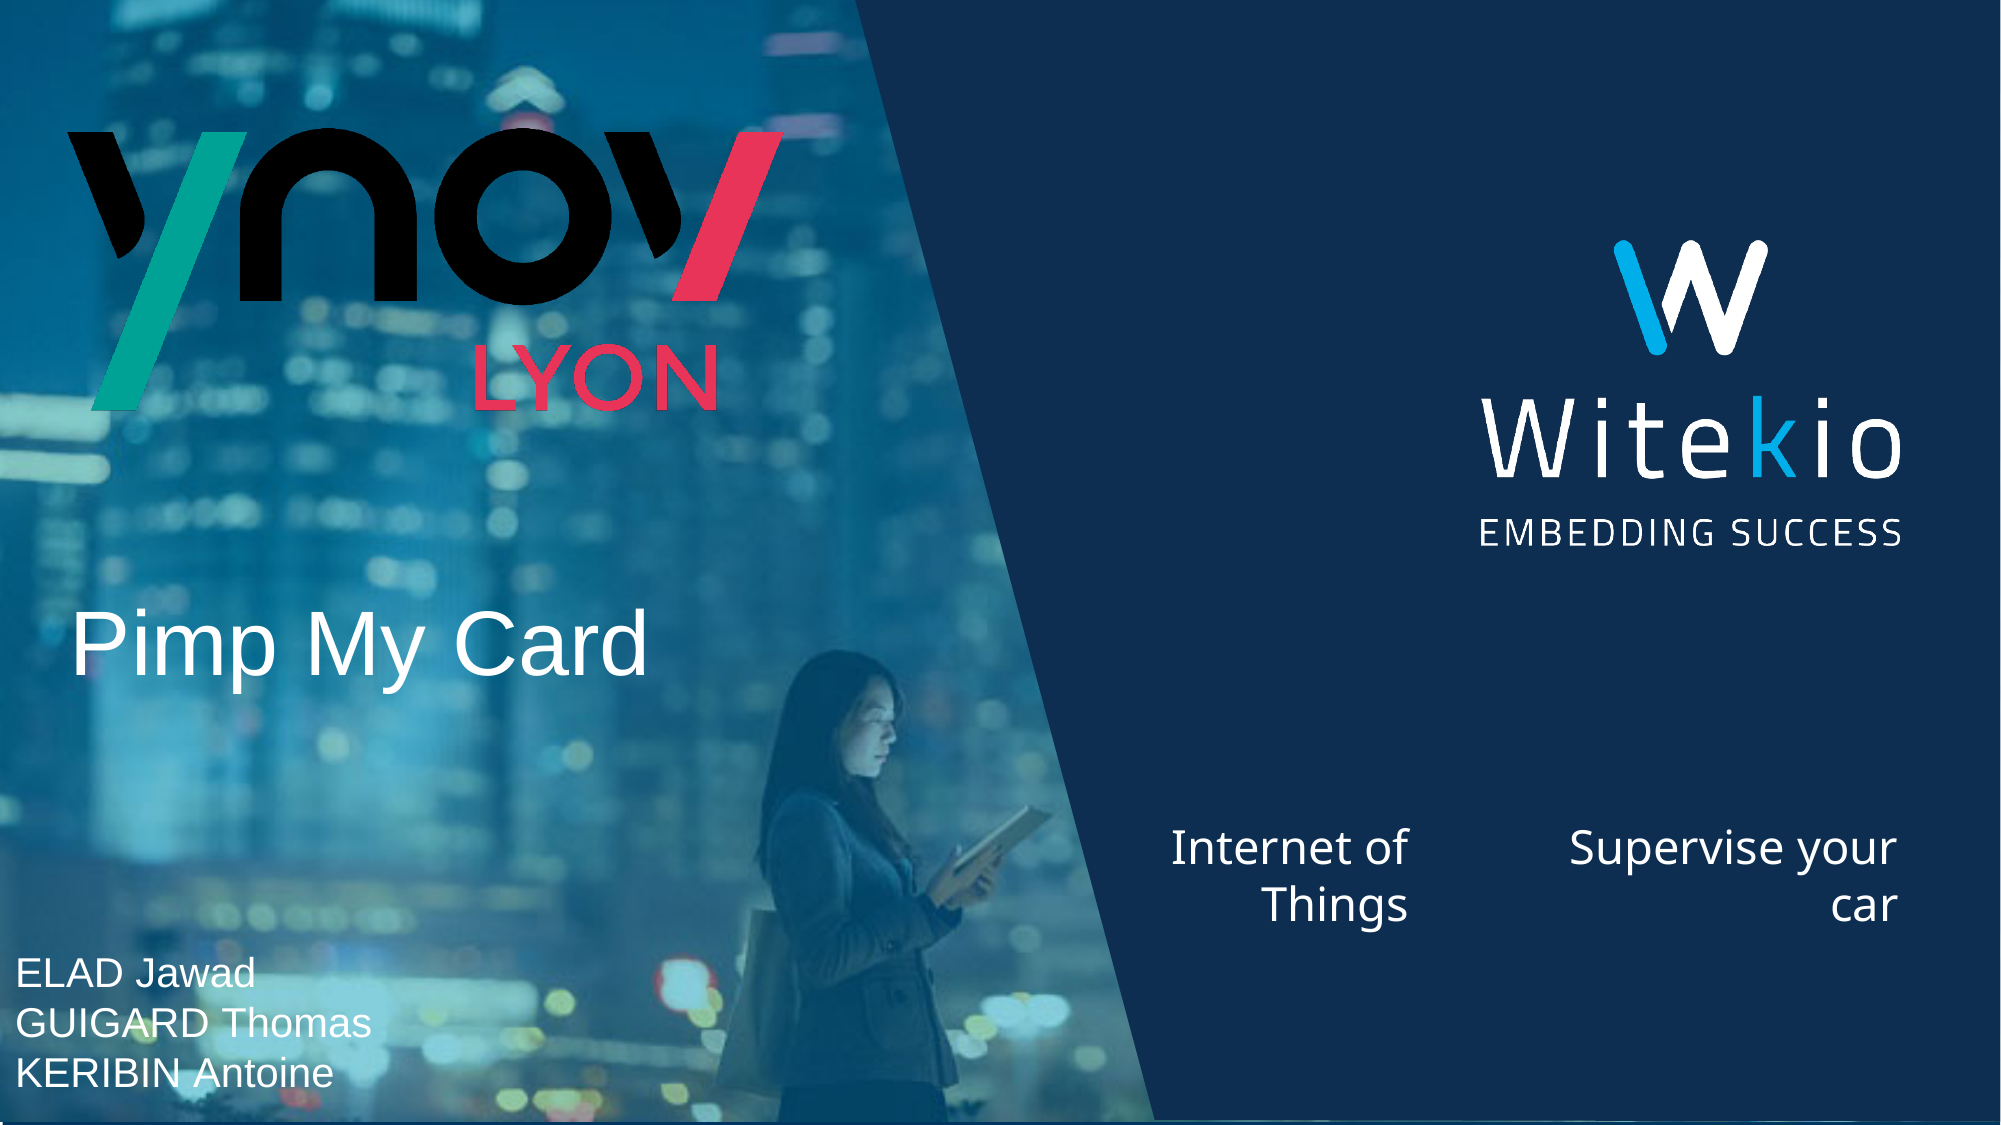

Pimp My Card
# Internet of Things
Supervise your car
ELAD Jawad
GUIGARD Thomas
KERIBIN Antoine